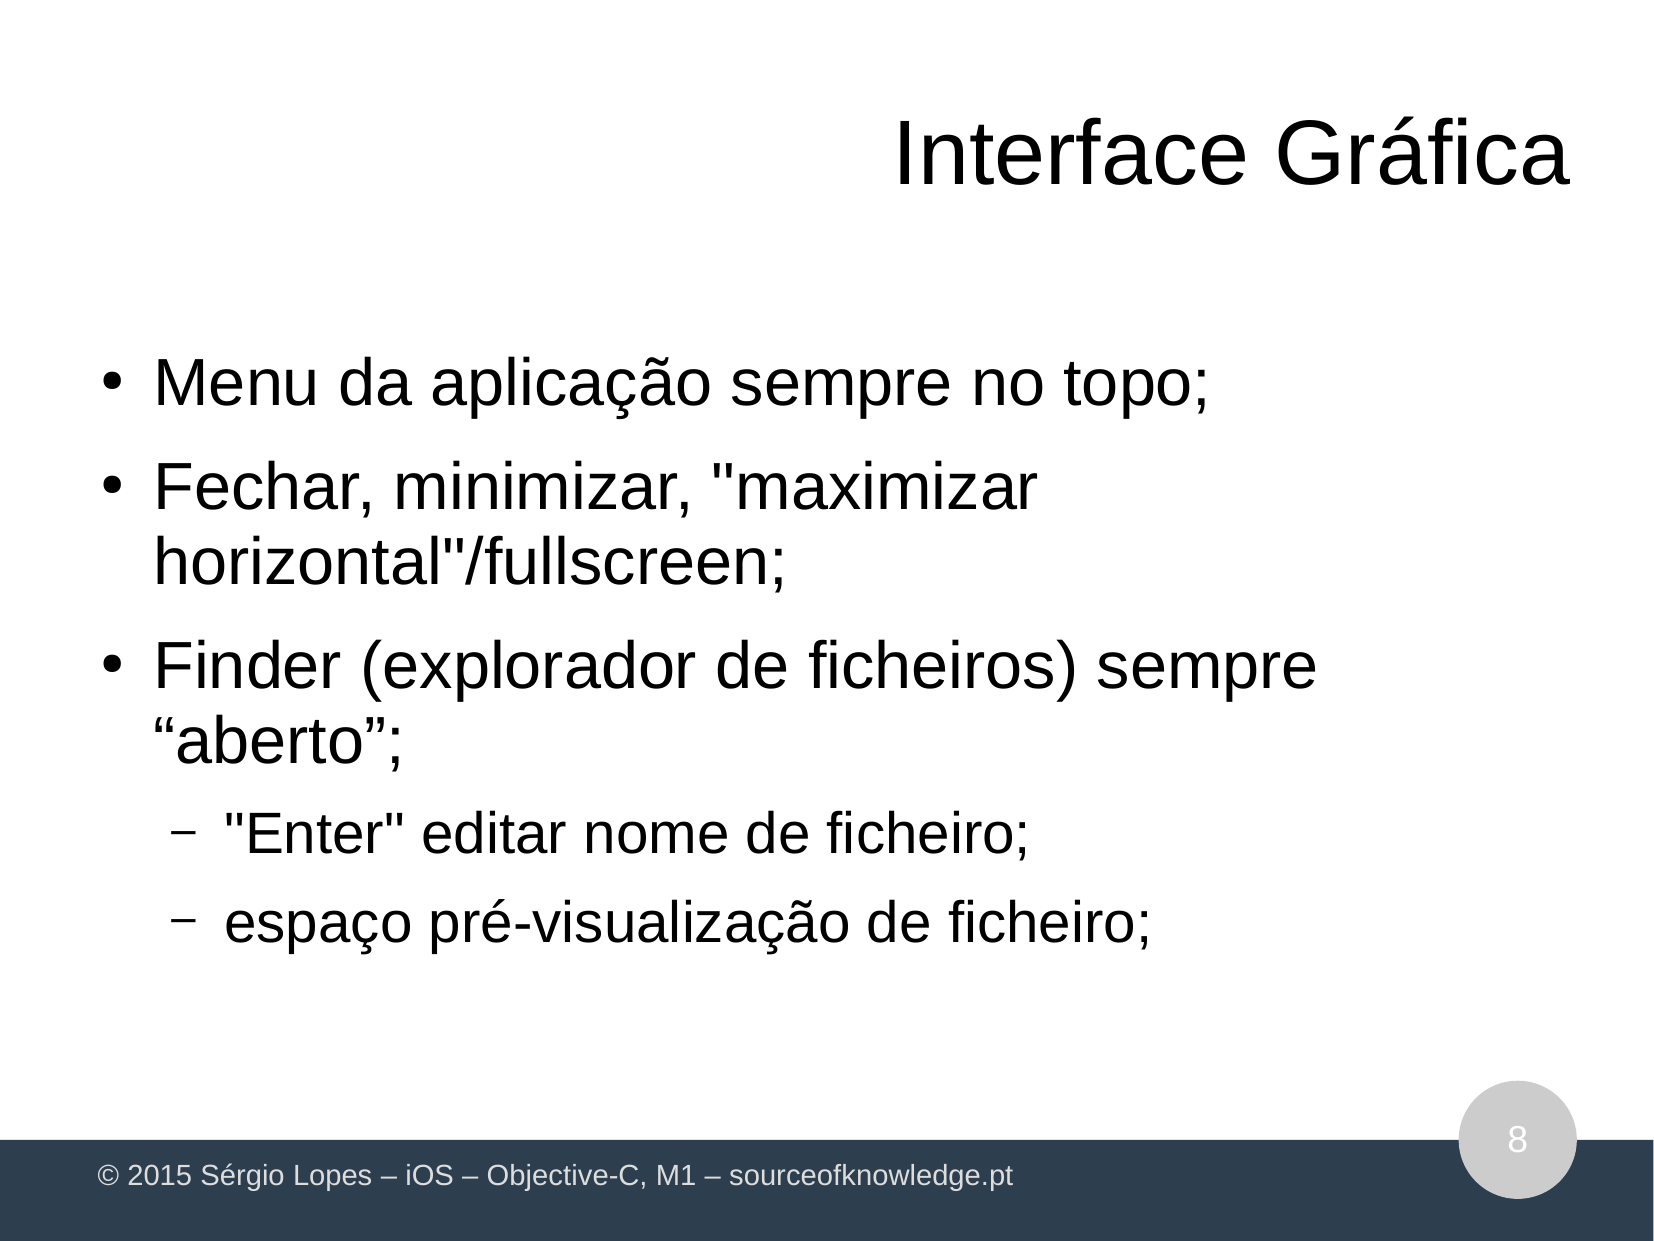

# Interface Gráfica
Menu da aplicação sempre no topo;
Fechar, minimizar, "maximizar horizontal"/fullscreen;
Finder (explorador de ficheiros) sempre “aberto”;
"Enter" editar nome de ficheiro;
espaço pré-visualização de ficheiro;
8
© 2015 Sérgio Lopes – iOS – Objective-C, M1 – sourceofknowledge.pt